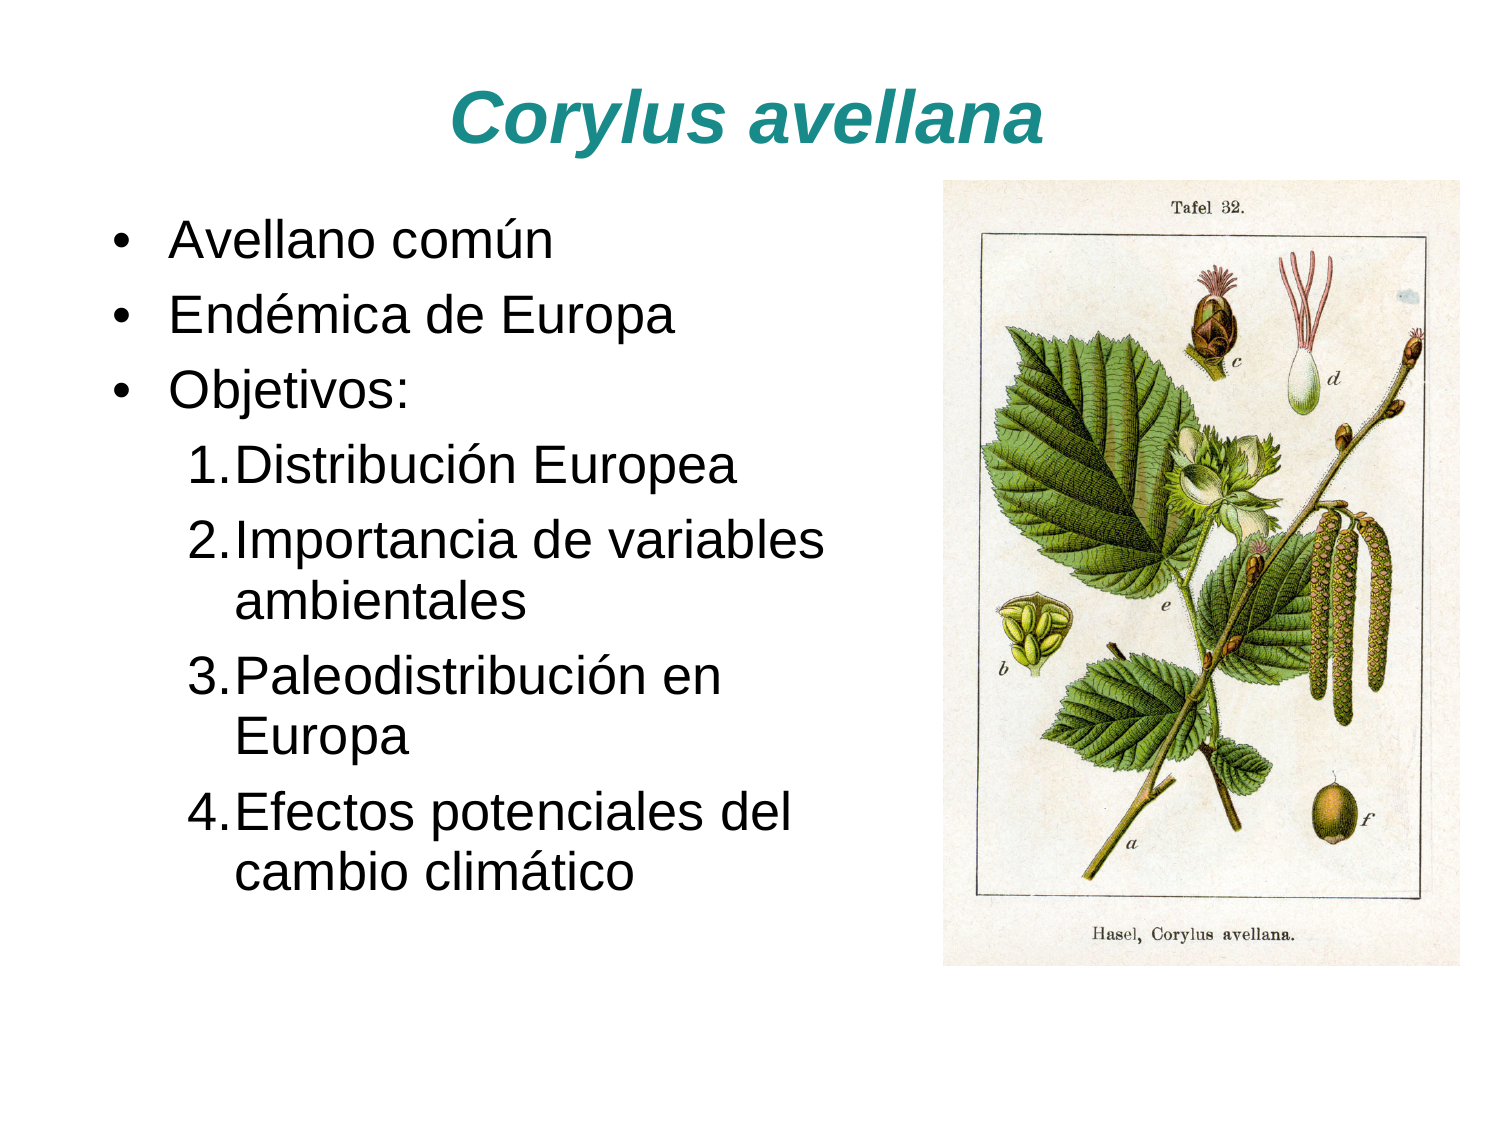

# Corylus avellana
Avellano común
Endémica de Europa
Objetivos:
Distribución Europea
Importancia de variables ambientales
Paleodistribución en Europa
Efectos potenciales del cambio climático